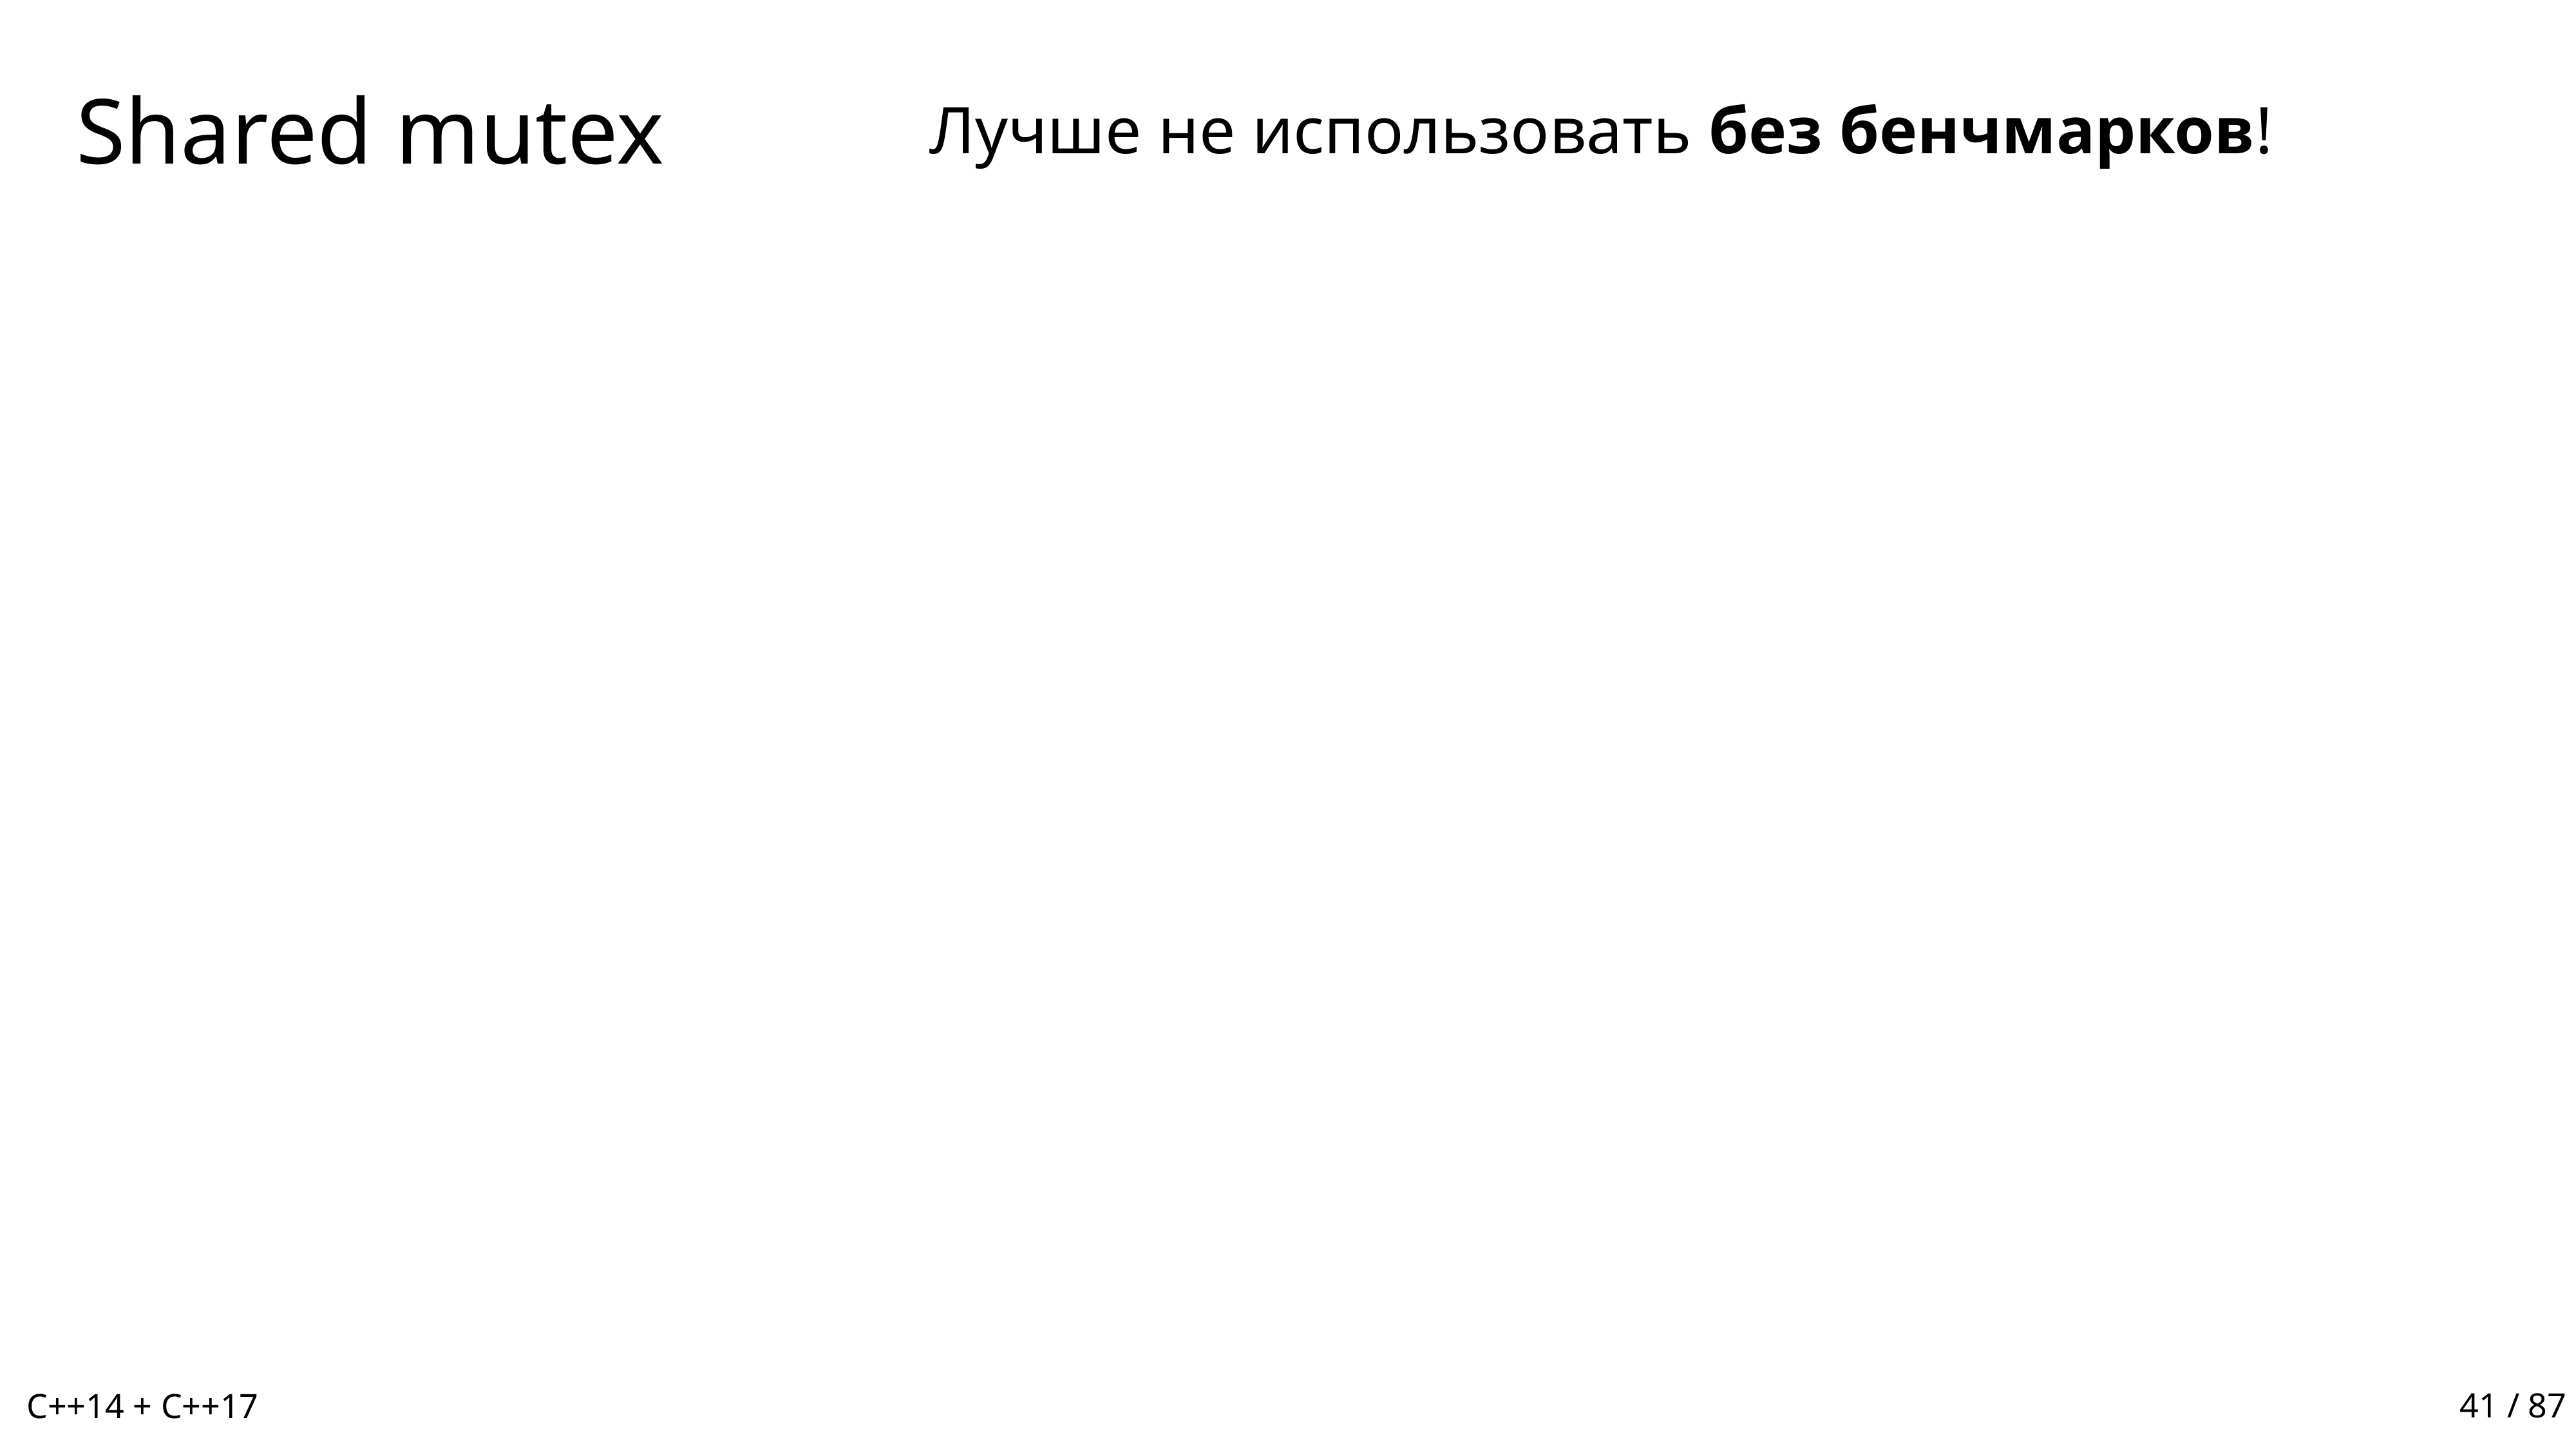

# Shared mutex
Лучше не использовать без бенчмарков!
C++14 + C++17